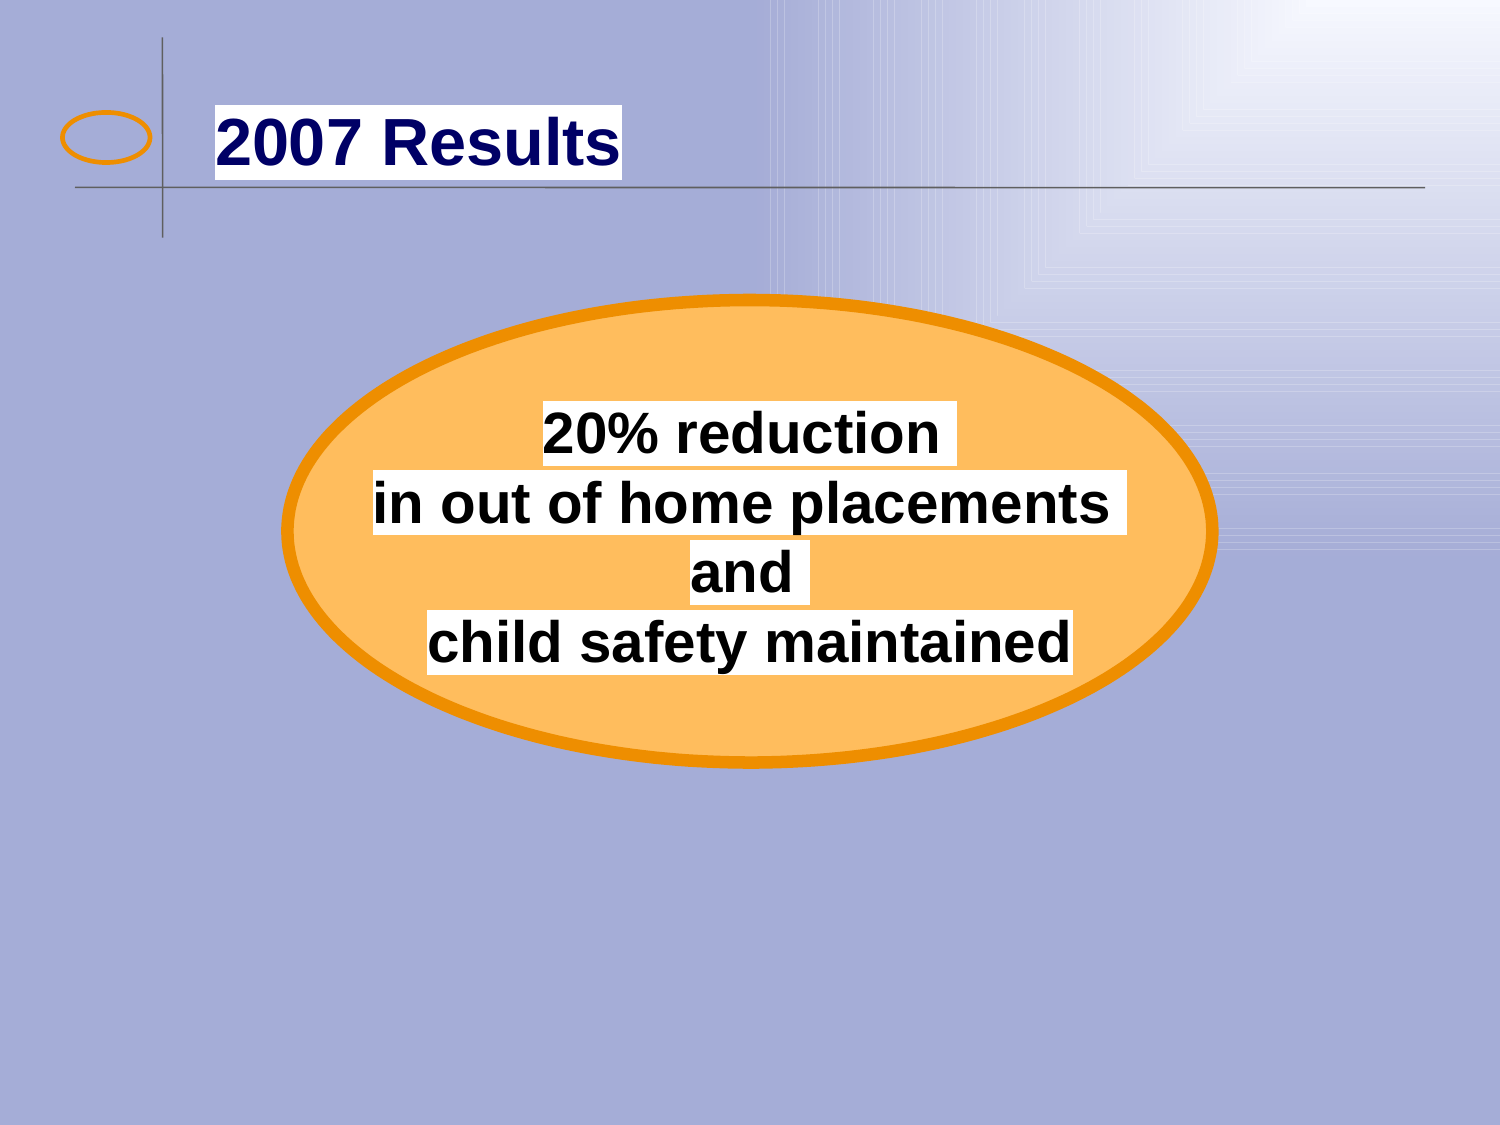

# 2007 Results
20% reduction
in out of home placements
and
child safety maintained